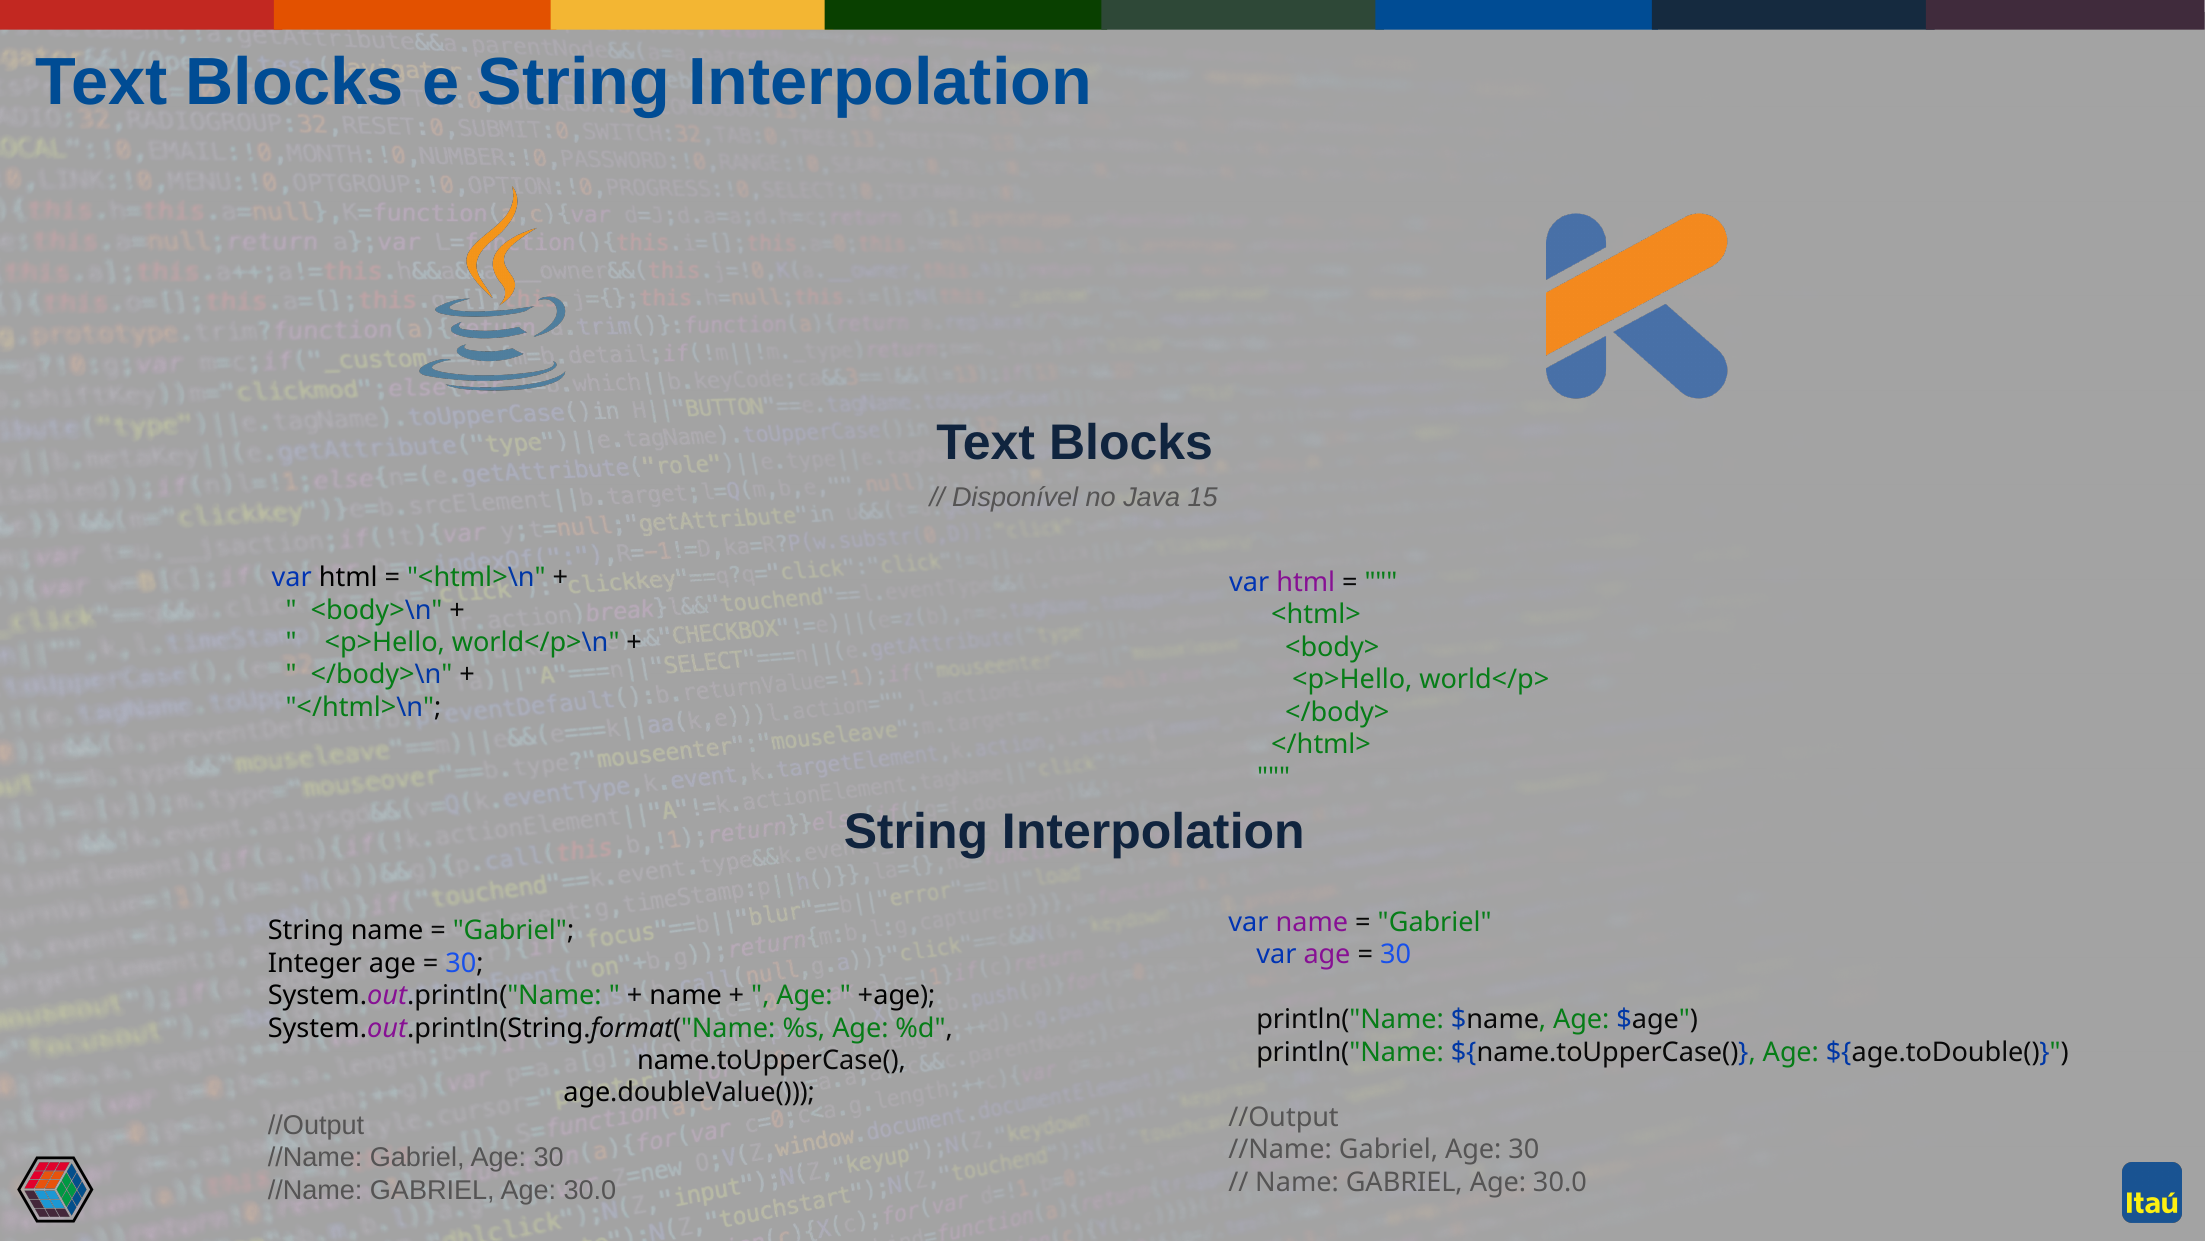

# Text Blocks e String Interpolation
Text Blocks
// Disponível no Java 15
var html = "<html>\n" +
 " <body>\n" +
 " <p>Hello, world</p>\n" +
 " </body>\n" +
 "</html>\n";
var html = """
 <html>
 <body>
 <p>Hello, world</p>
 </body>
 </html>
 """
String Interpolation
var name = "Gabriel"
 var age = 30
 println("Name: $name, Age: $age")
 println("Name: ${name.toUpperCase()}, Age: ${age.toDouble()}")
//Output
//Name: Gabriel, Age: 30
// Name: GABRIEL, Age: 30.0
String name = "Gabriel";
Integer age = 30;
System.out.println("Name: " + name + ", Age: " +age);
System.out.println(String.format("Name: %s, Age: %d", 						name.toUpperCase(), 						age.doubleValue()));
//Output
//Name: Gabriel, Age: 30
//Name: GABRIEL, Age: 30.0